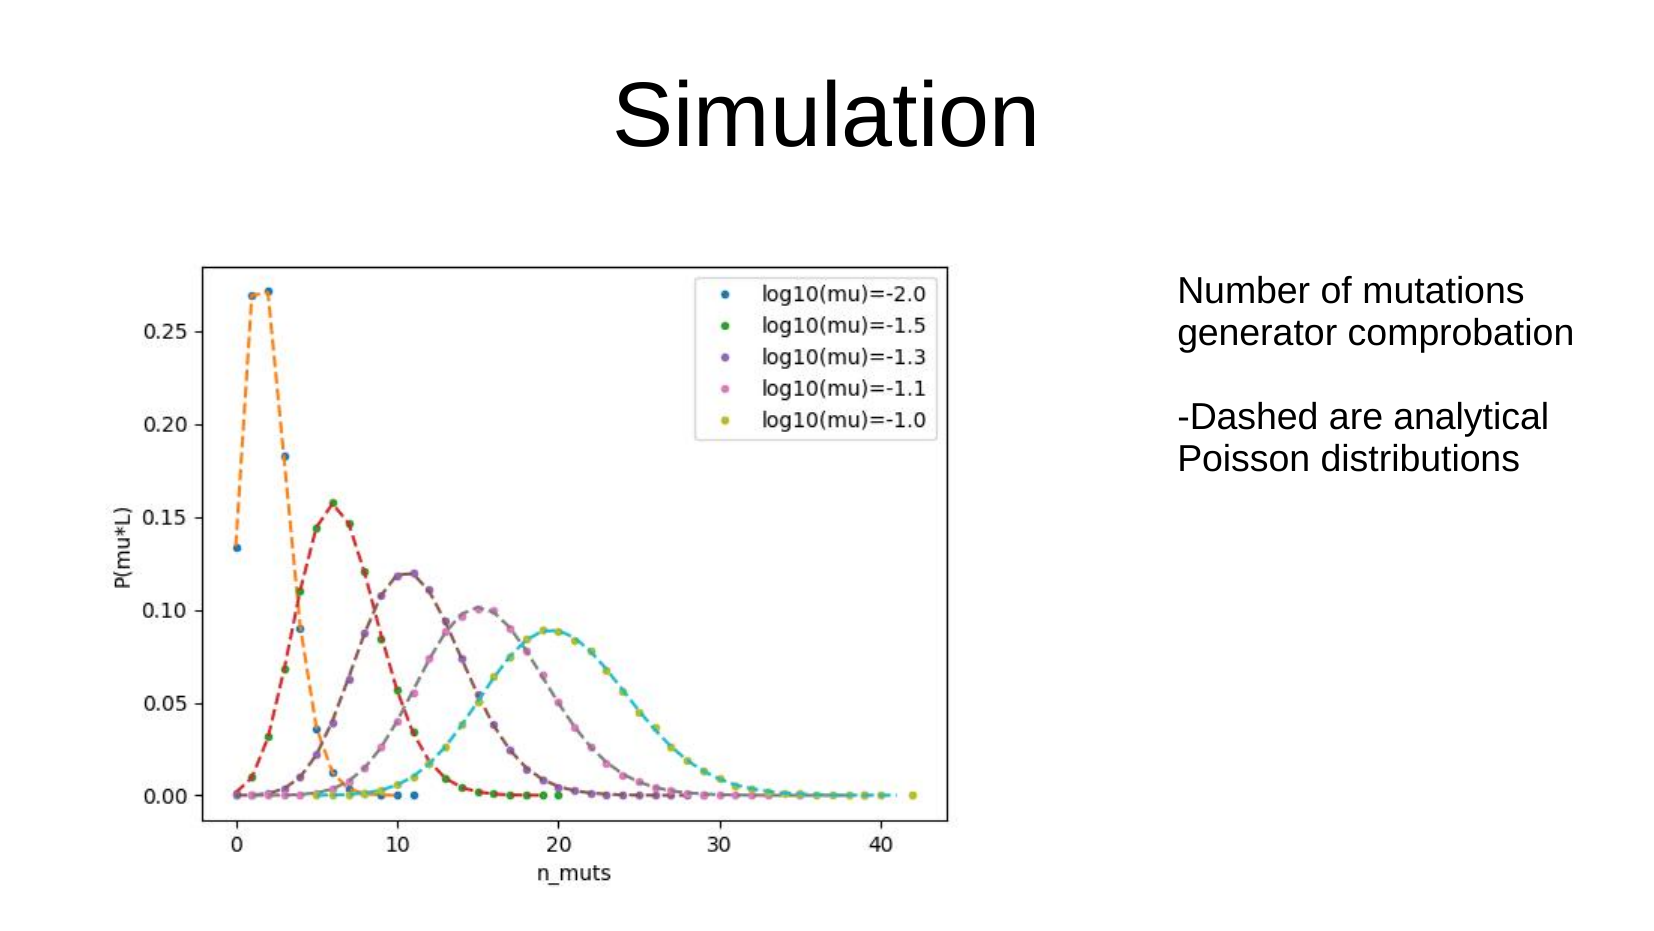

# Simulation
Number of mutations generator comprobation
-Dashed are analytical Poisson distributions